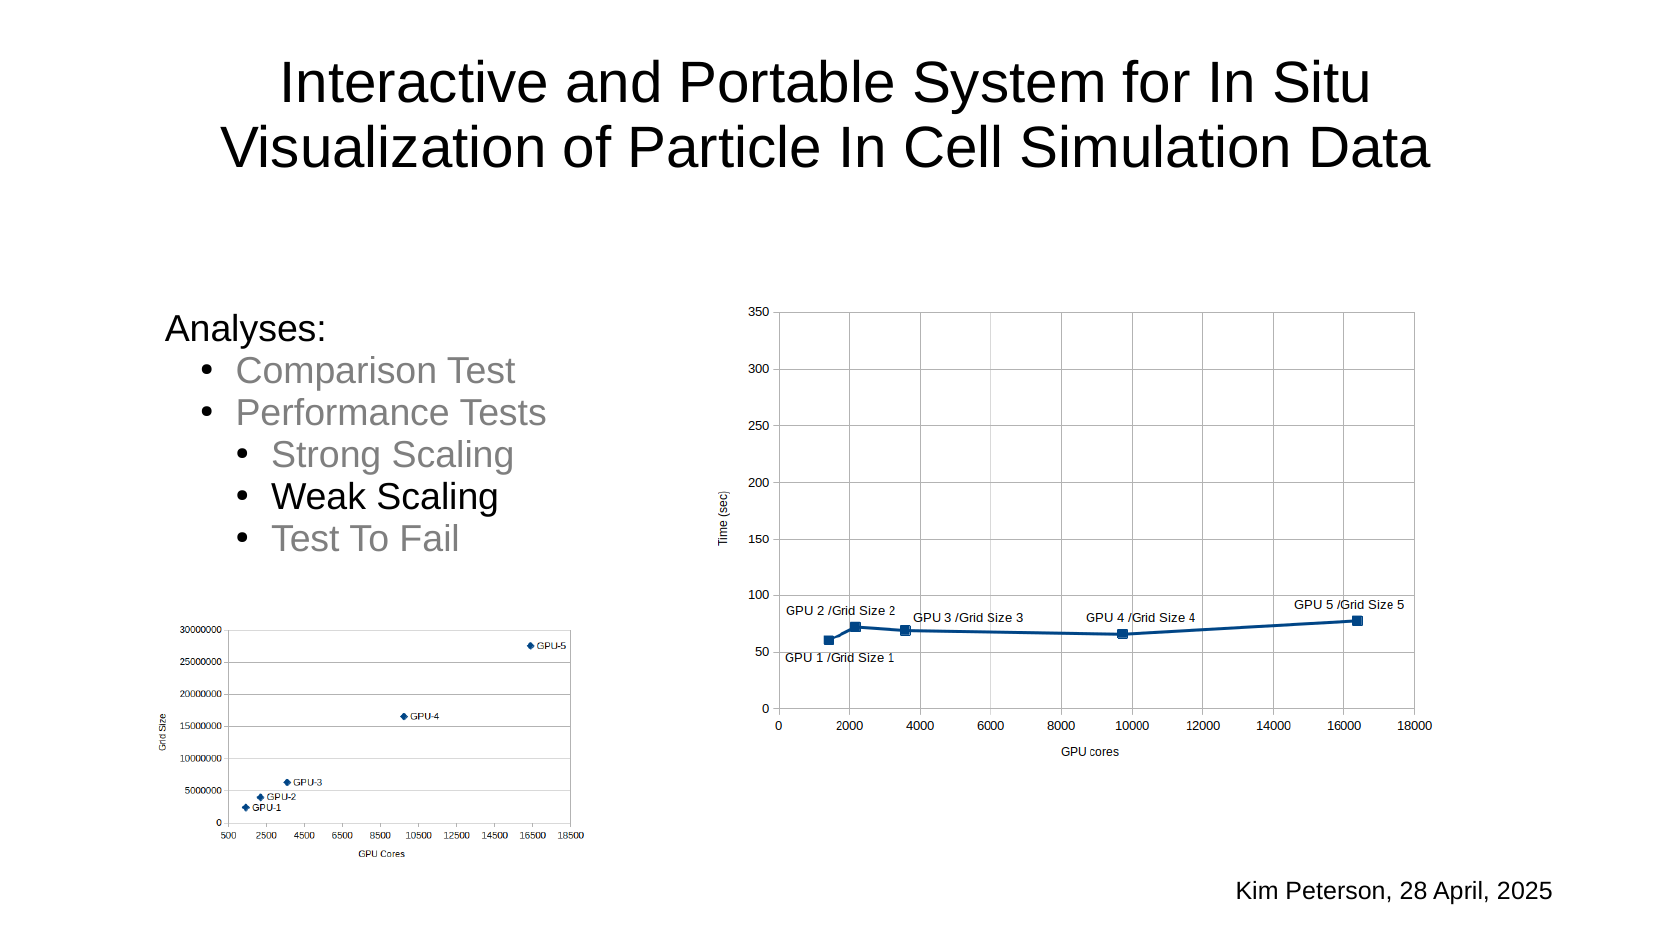

# Interactive and Portable System for In Situ
Visualization of Particle In Cell Simulation Data
Analyses:
Comparison Test
Performance Tests
Strong Scaling
Weak Scaling
Test To Fail
Kim Peterson, 28 April, 2025